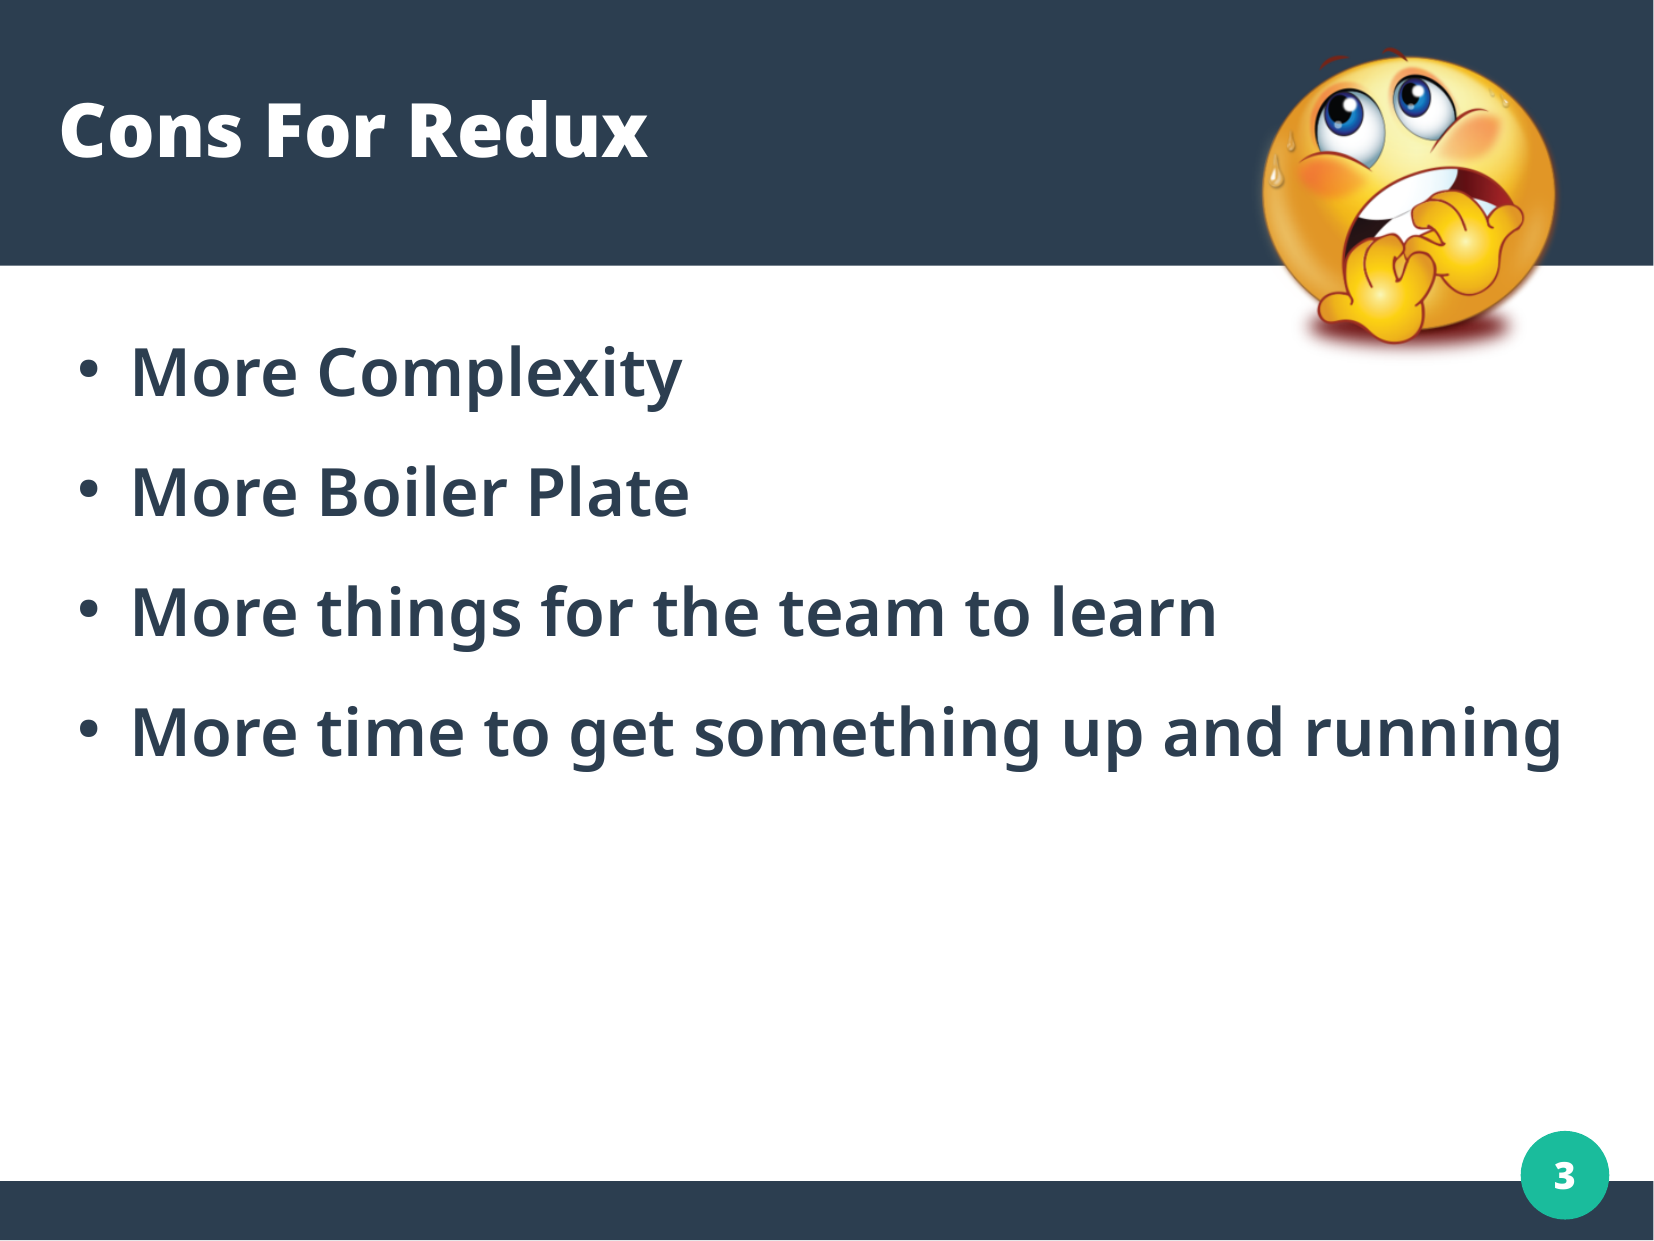

# Cons For Redux
More Complexity
More Boiler Plate
More things for the team to learn
More time to get something up and running
3